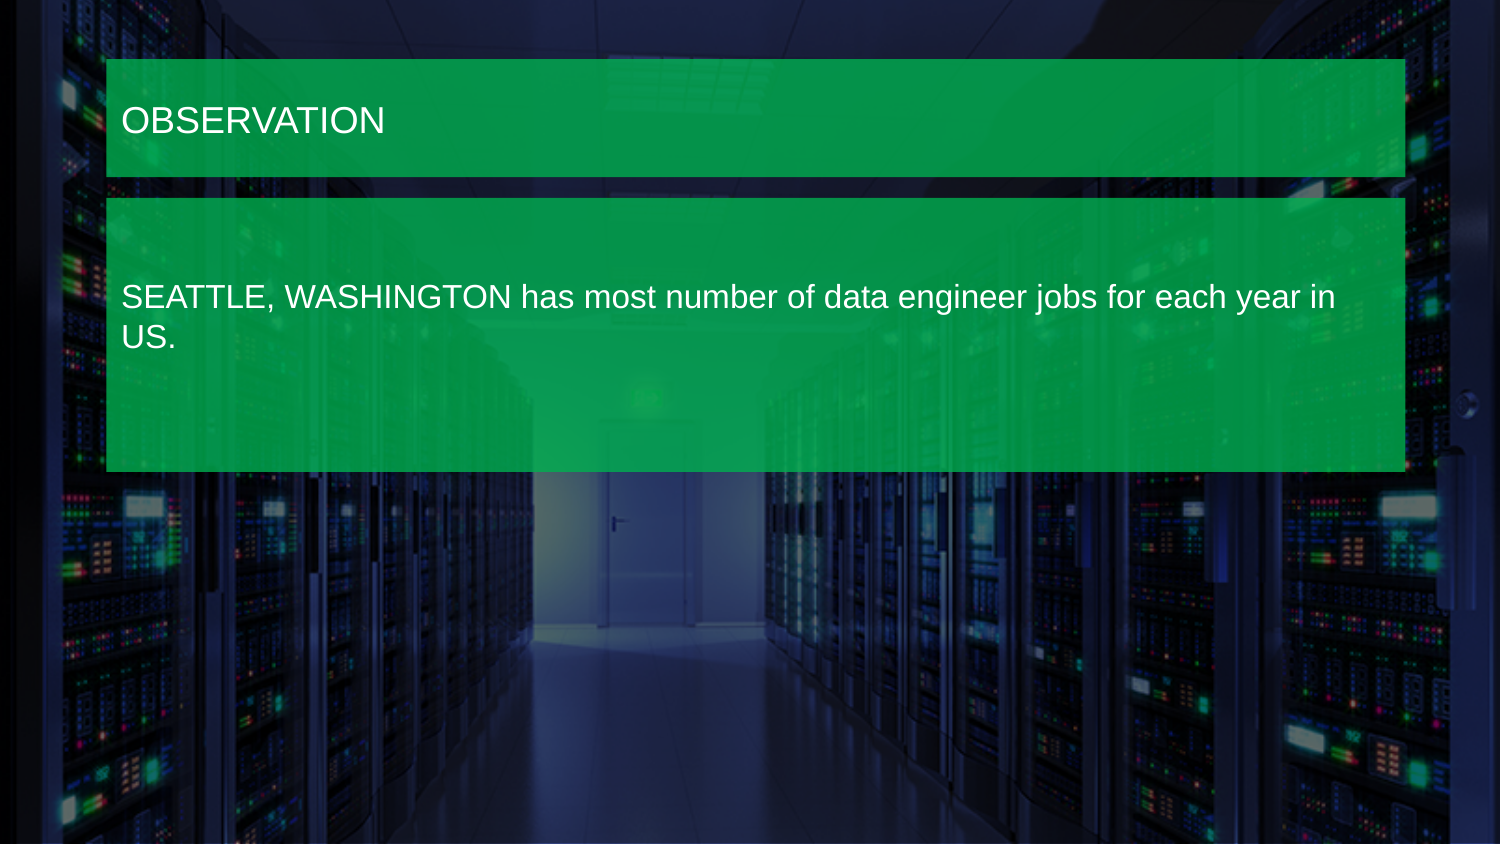

OBSERVATION
SEATTLE, WASHINGTON has most number of data engineer jobs for each year in US.